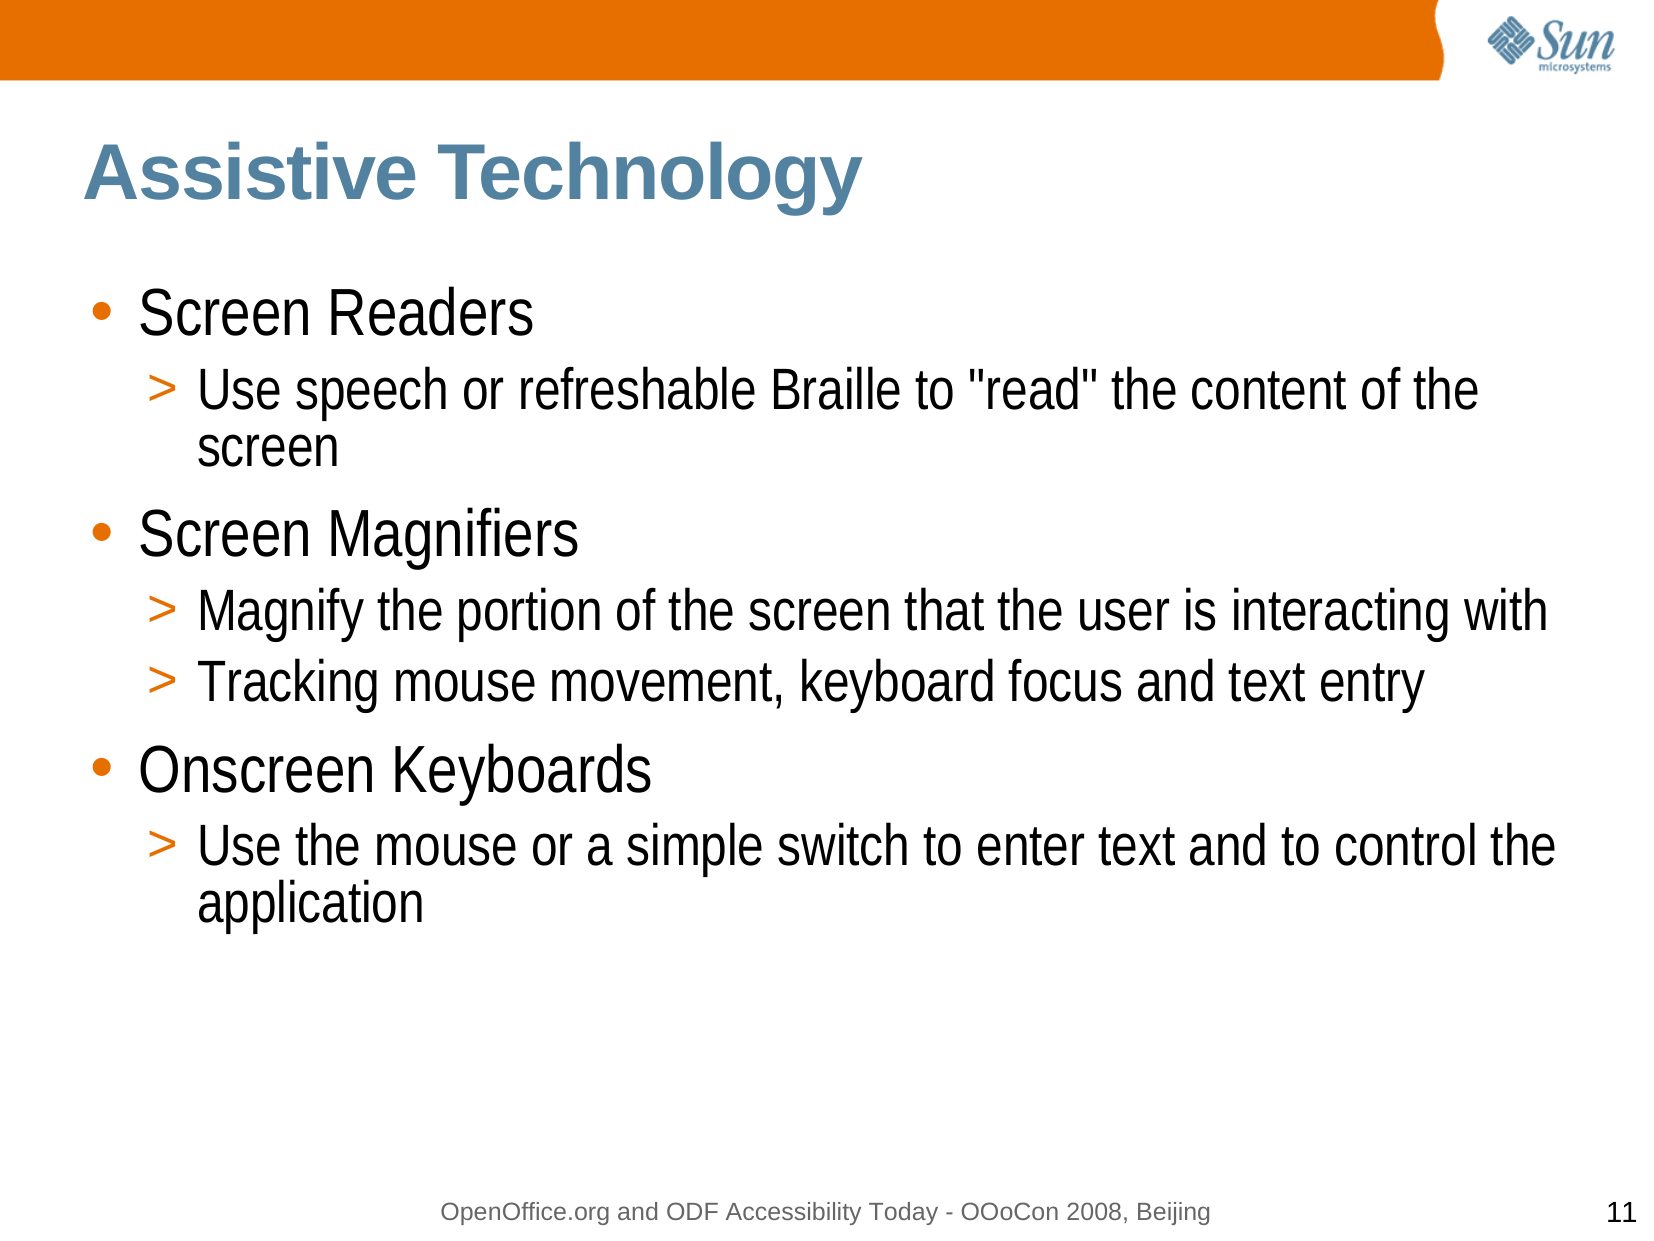

# Assistive Technology
Screen Readers
Use speech or refreshable Braille to "read" the content of the screen
Screen Magnifiers
Magnify the portion of the screen that the user is interacting with
Tracking mouse movement, keyboard focus and text entry
Onscreen Keyboards
Use the mouse or a simple switch to enter text and to control the application